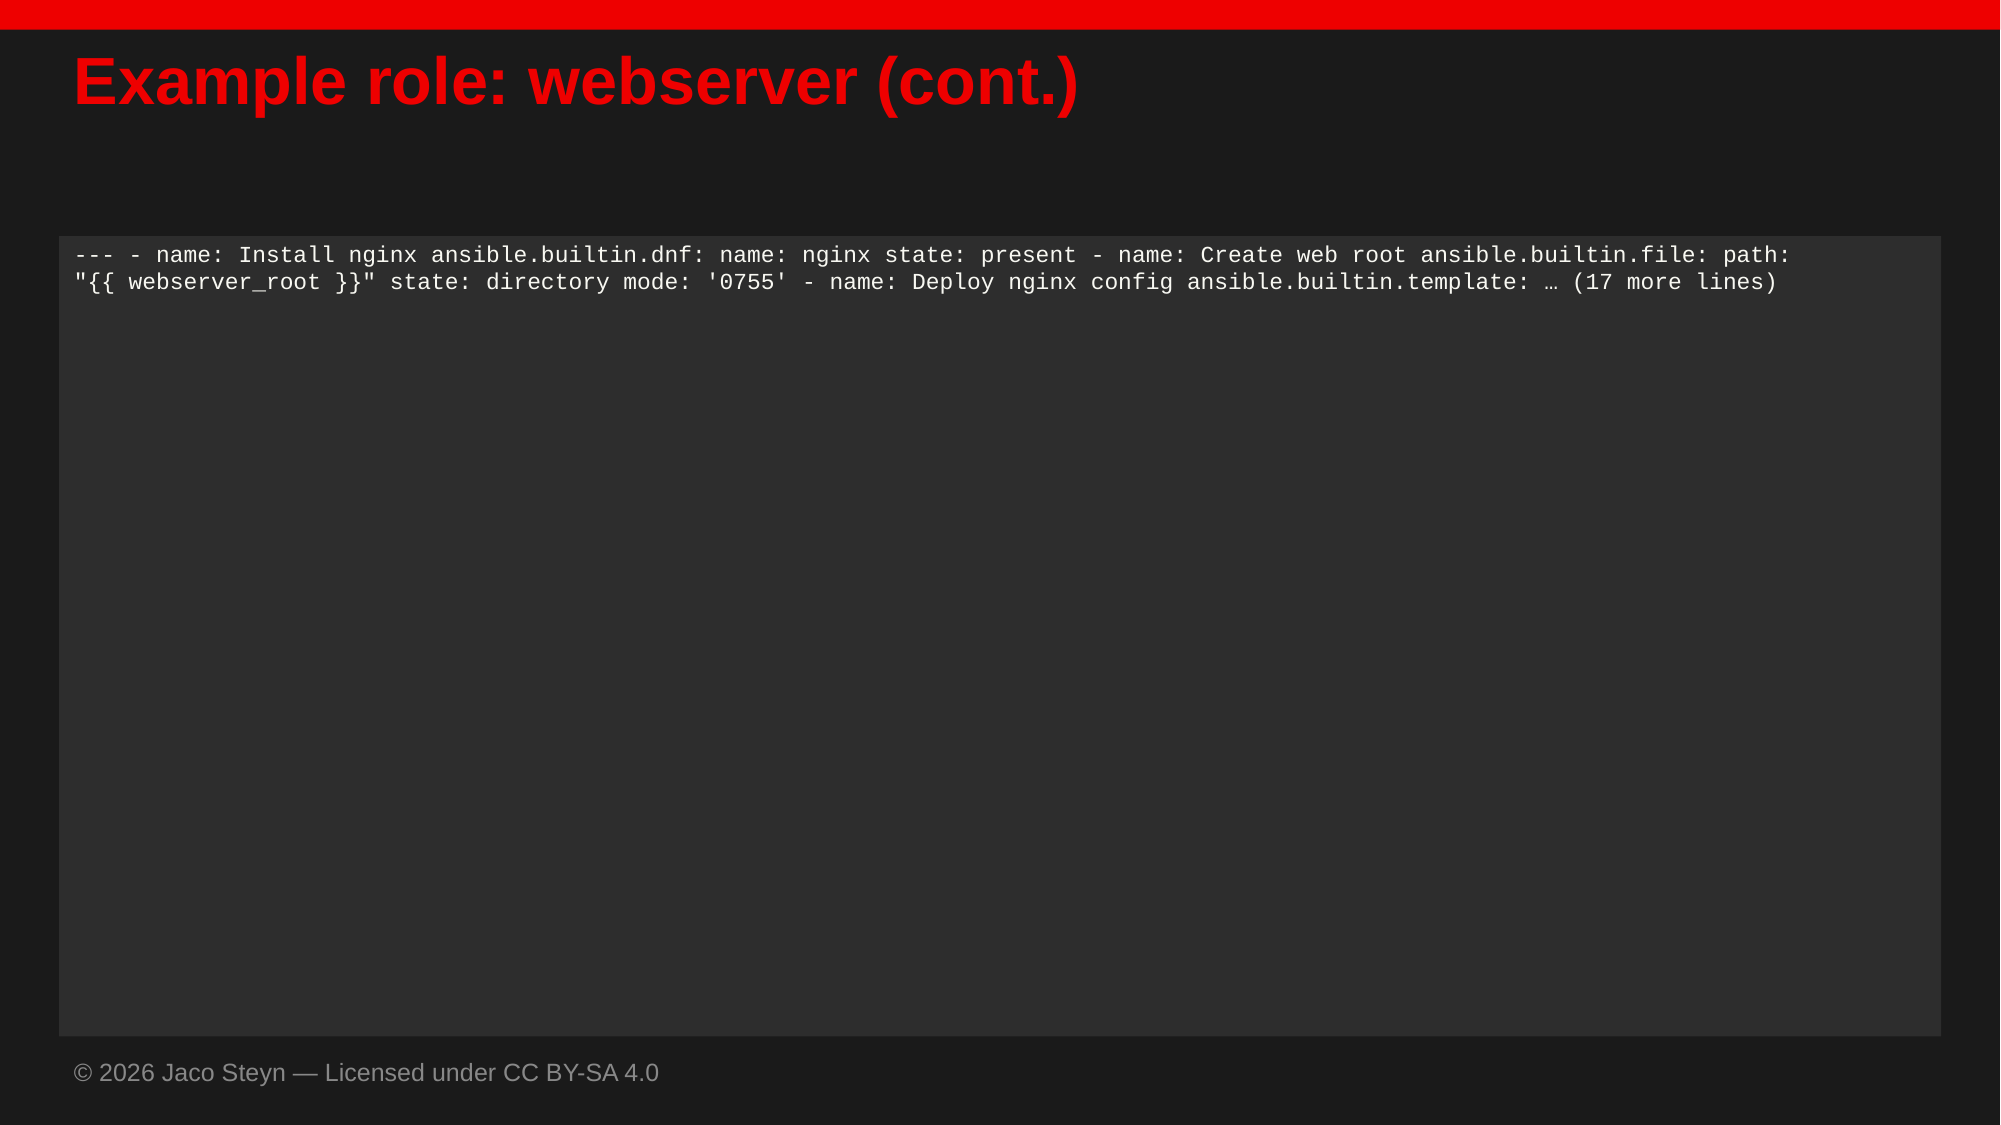

Example role: webserver (cont.)
--- - name: Install nginx ansible.builtin.dnf: name: nginx state: present - name: Create web root ansible.builtin.file: path: "{{ webserver_root }}" state: directory mode: '0755' - name: Deploy nginx config ansible.builtin.template: … (17 more lines)
© 2026 Jaco Steyn — Licensed under CC BY-SA 4.0